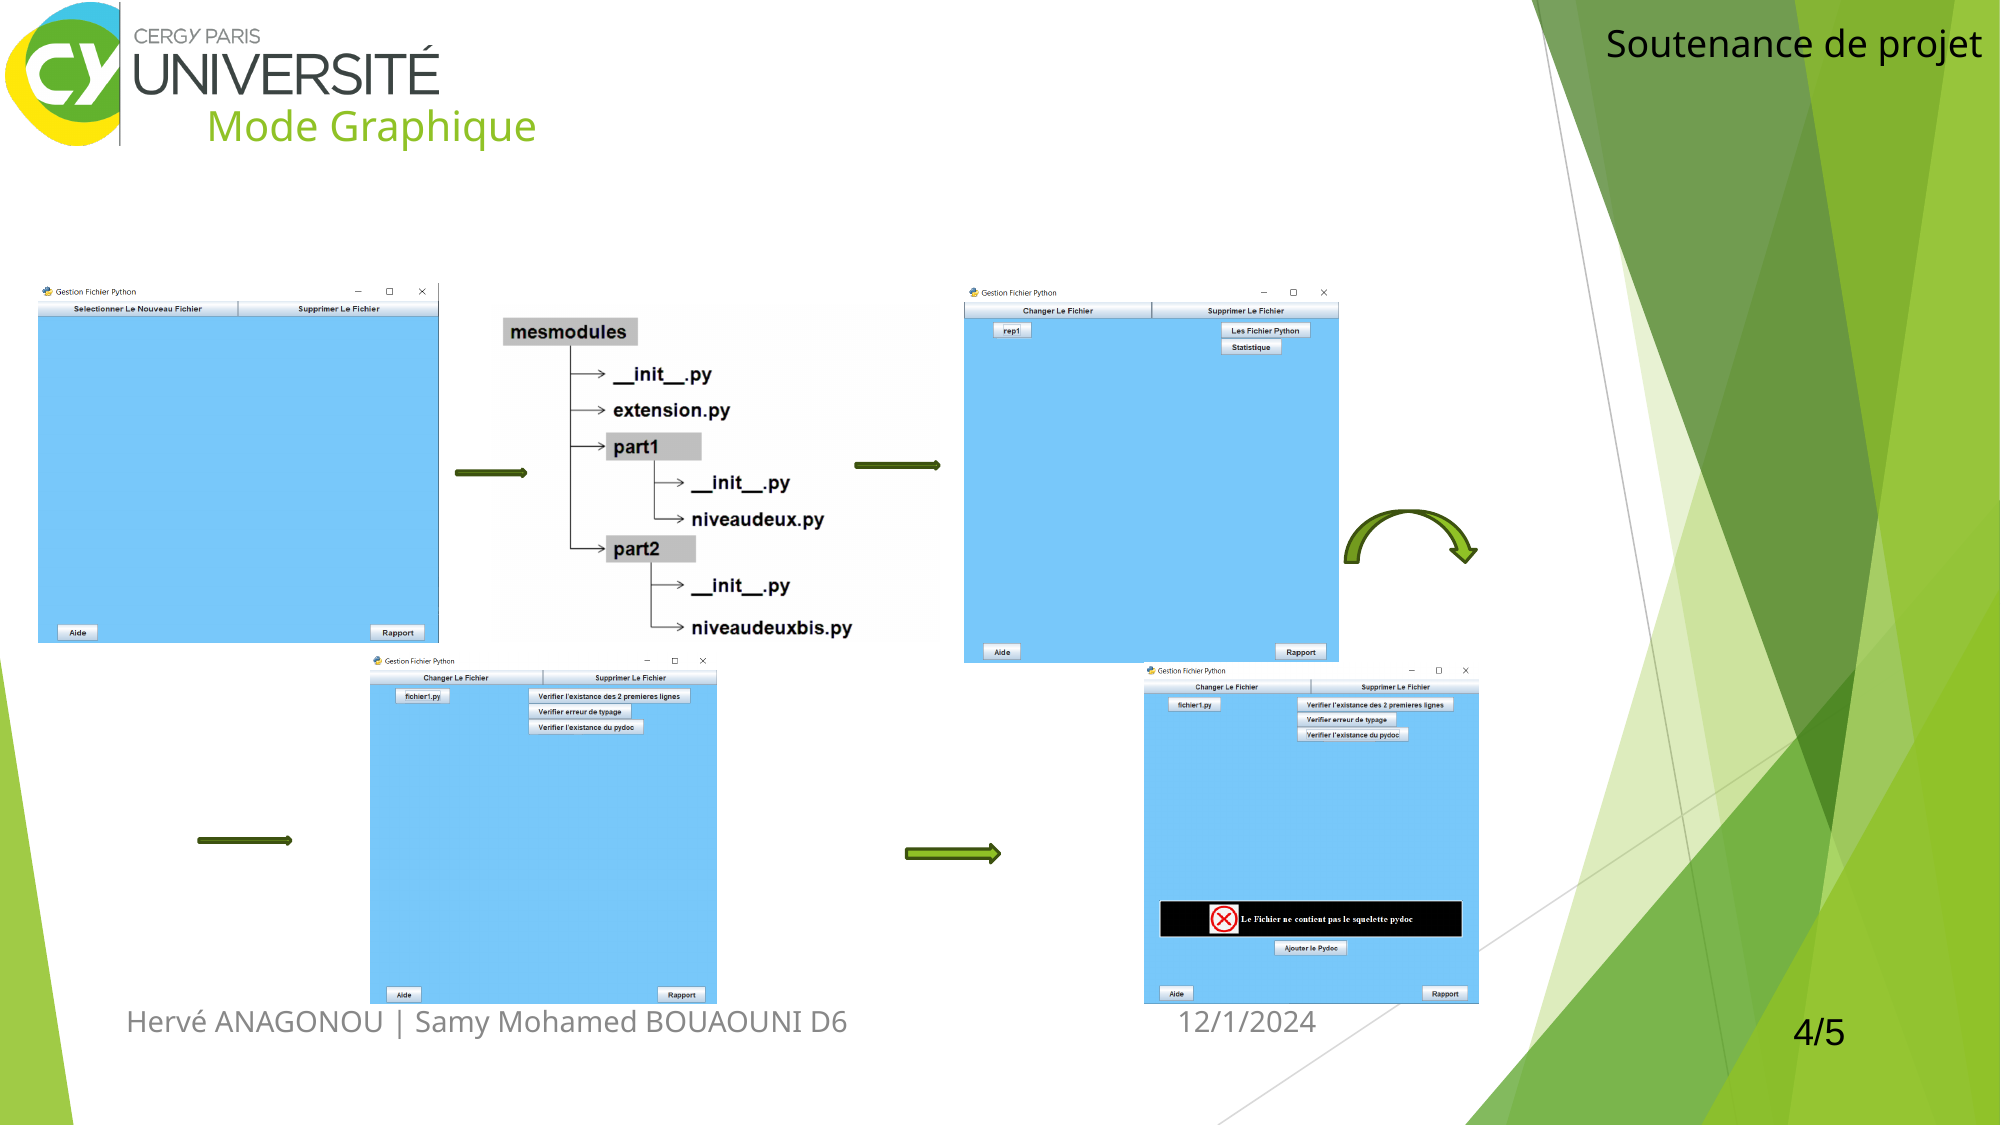

Soutenance de projet
# Mode Graphique
Hervé ANAGONOU | Samy Mohamed BOUAOUNI D6
12/1/2024
4/5